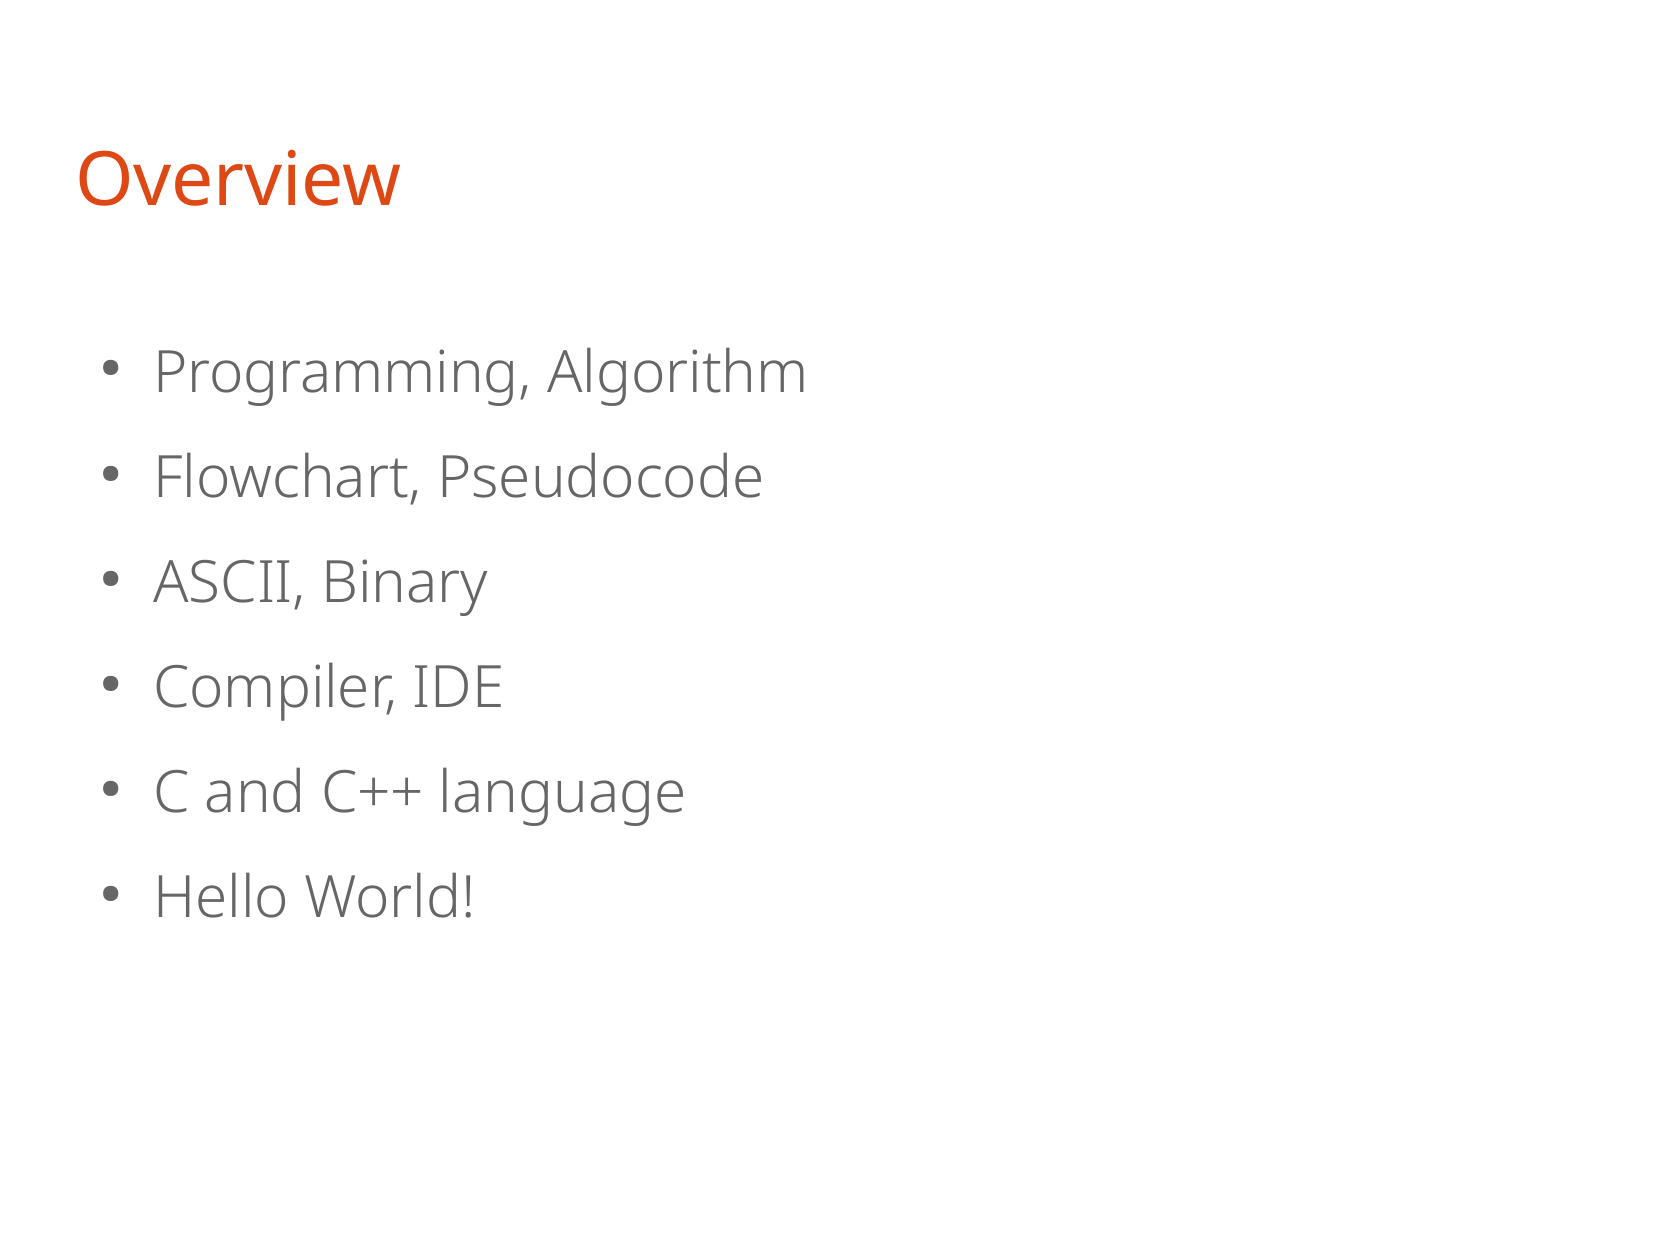

# Overview
Programming, Algorithm
Flowchart, Pseudocode
ASCII, Binary
Compiler, IDE
C and C++ language
Hello World!